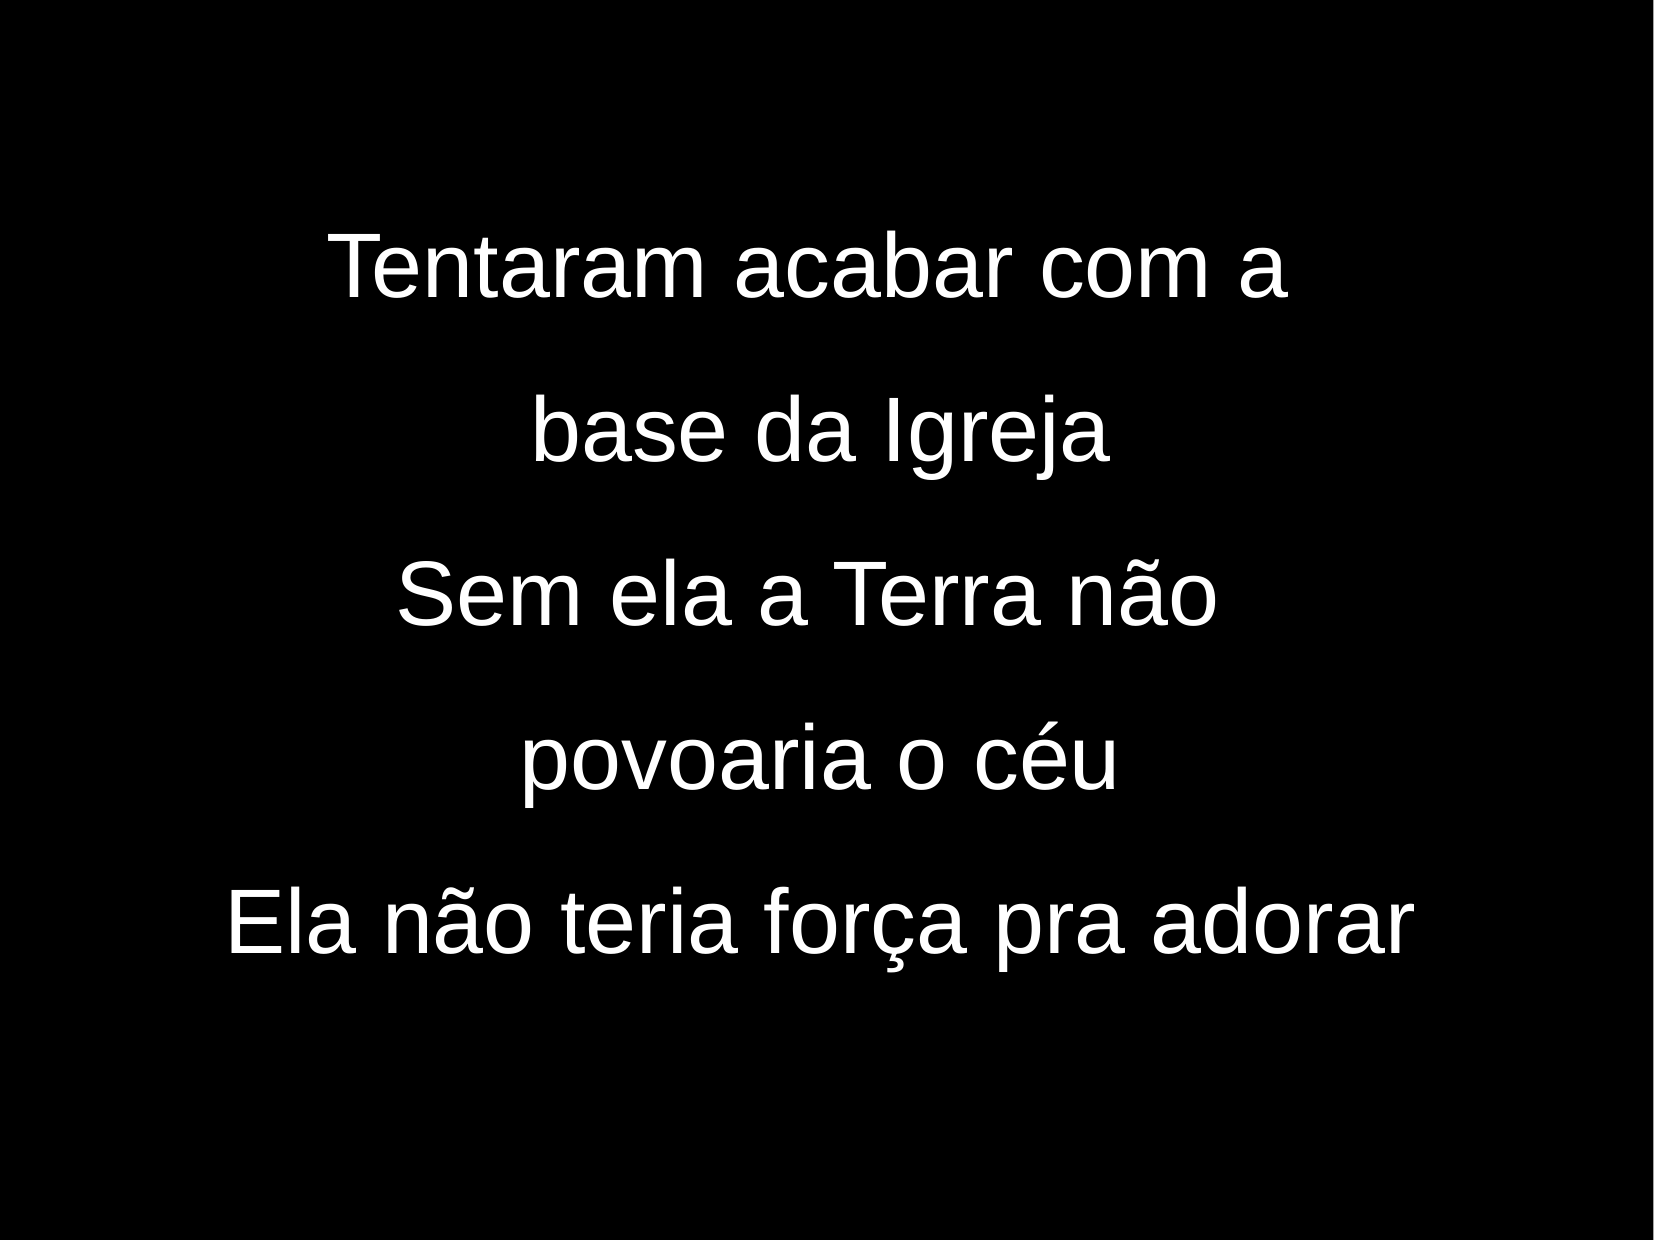

Tentaram acabar com a
base da Igreja
Sem ela a Terra não
povoaria o céu
Ela não teria força pra adorar